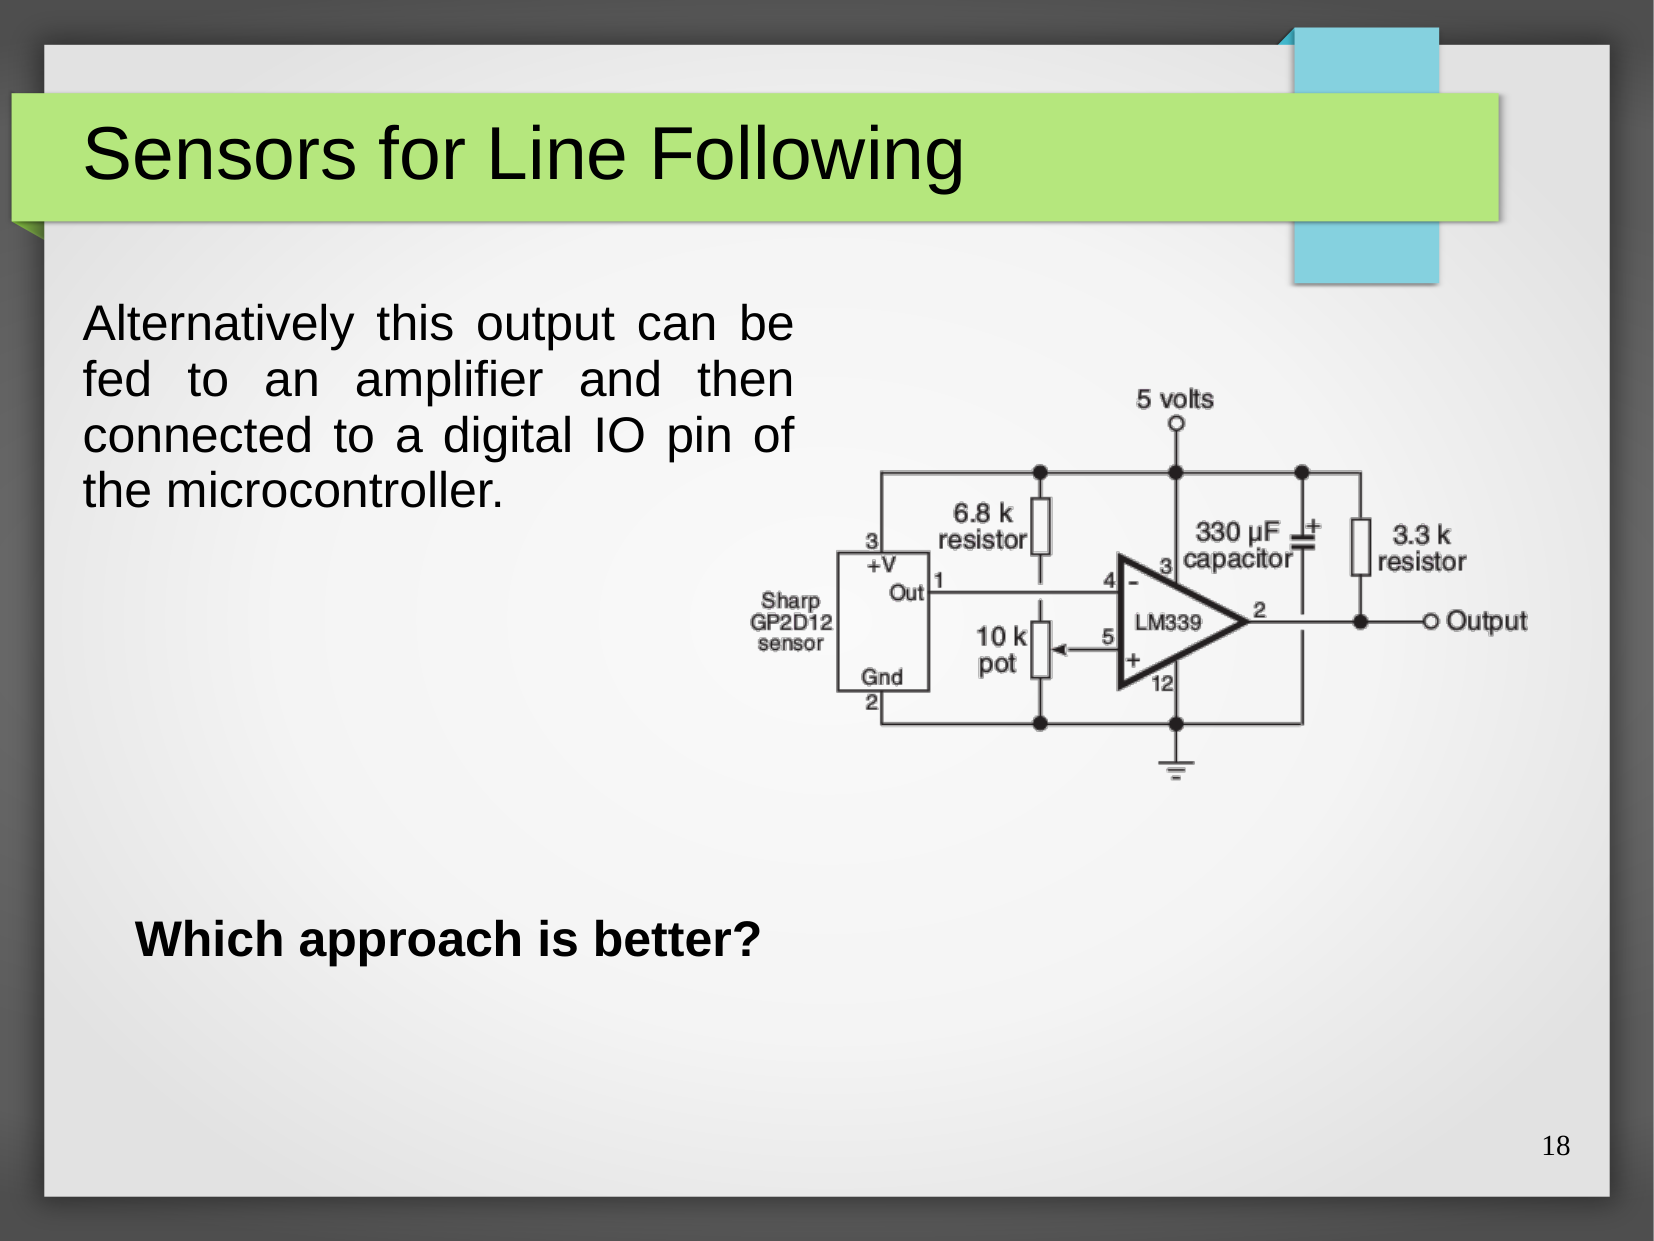

# Sensors for Line Following
Alternatively this output can be fed to an amplifier and then connected to a digital IO pin of the microcontroller.
Which approach is better?
18